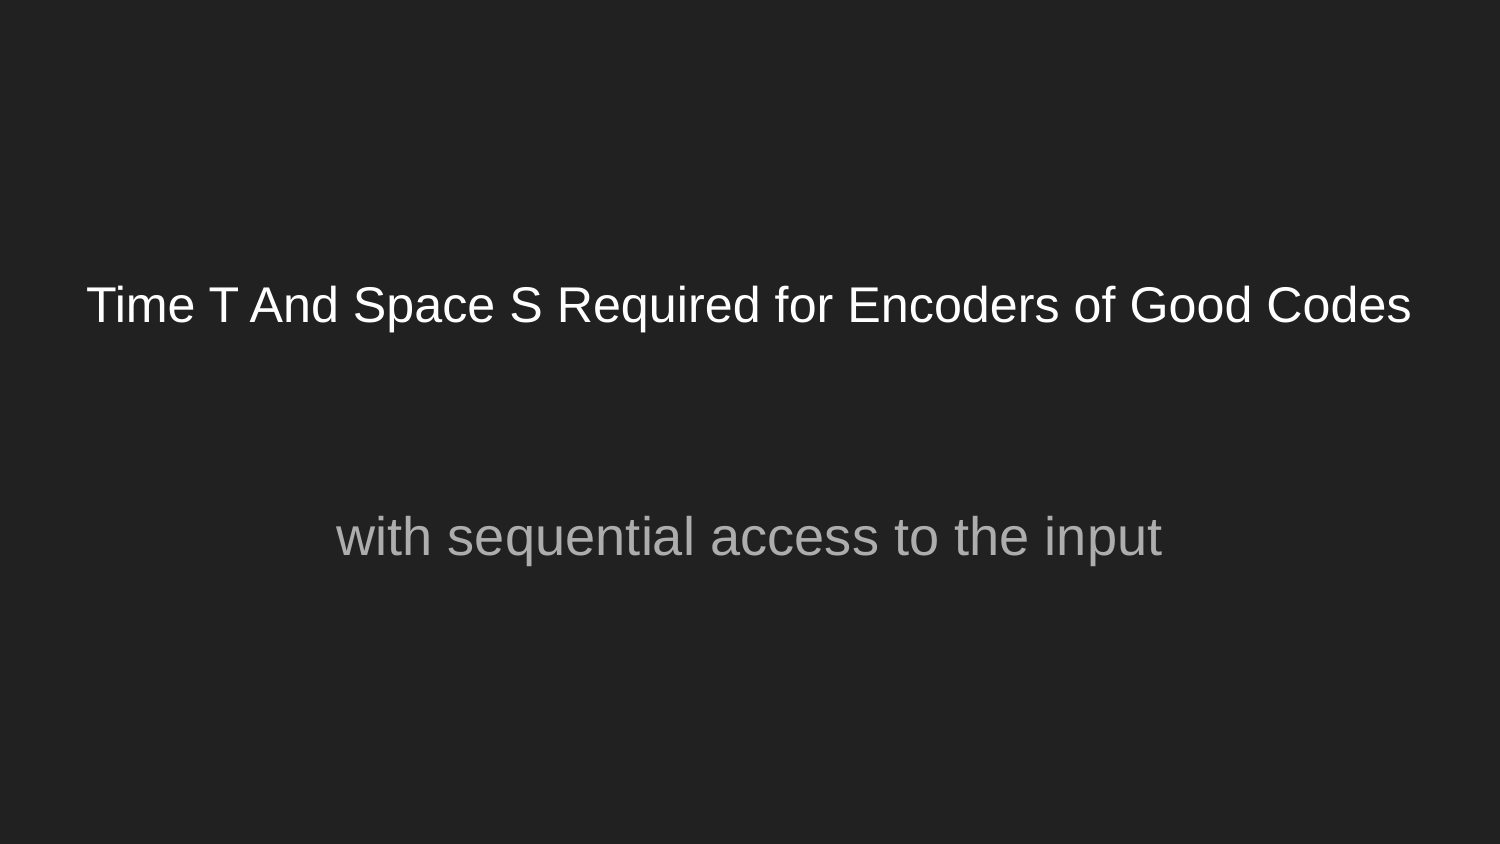

# Time T And Space S Required for Encoders of Good Codes
with sequential access to the input